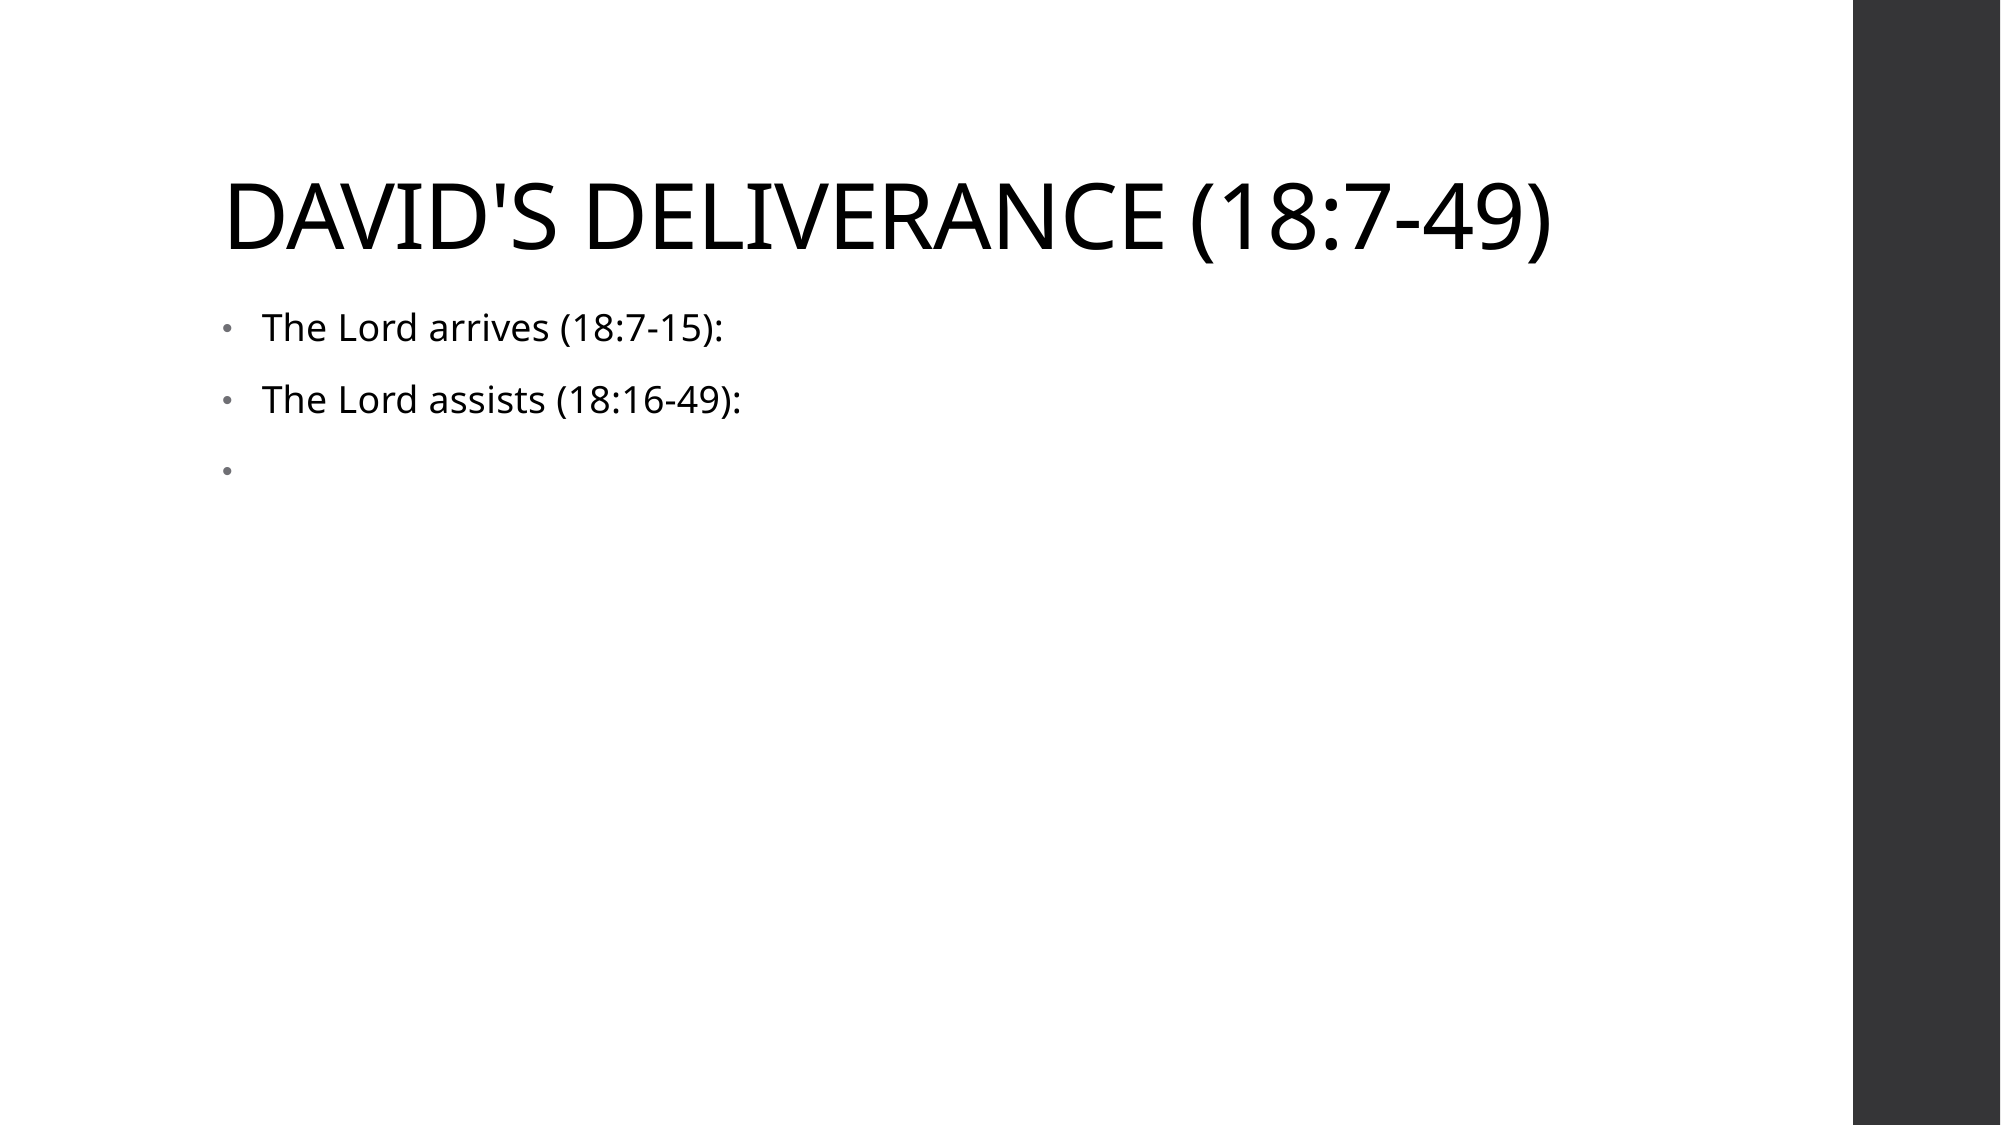

# DAVID'S DELIVERANCE (18:7-49)
 The Lord arrives (18:7-15):
 The Lord assists (18:16-49):